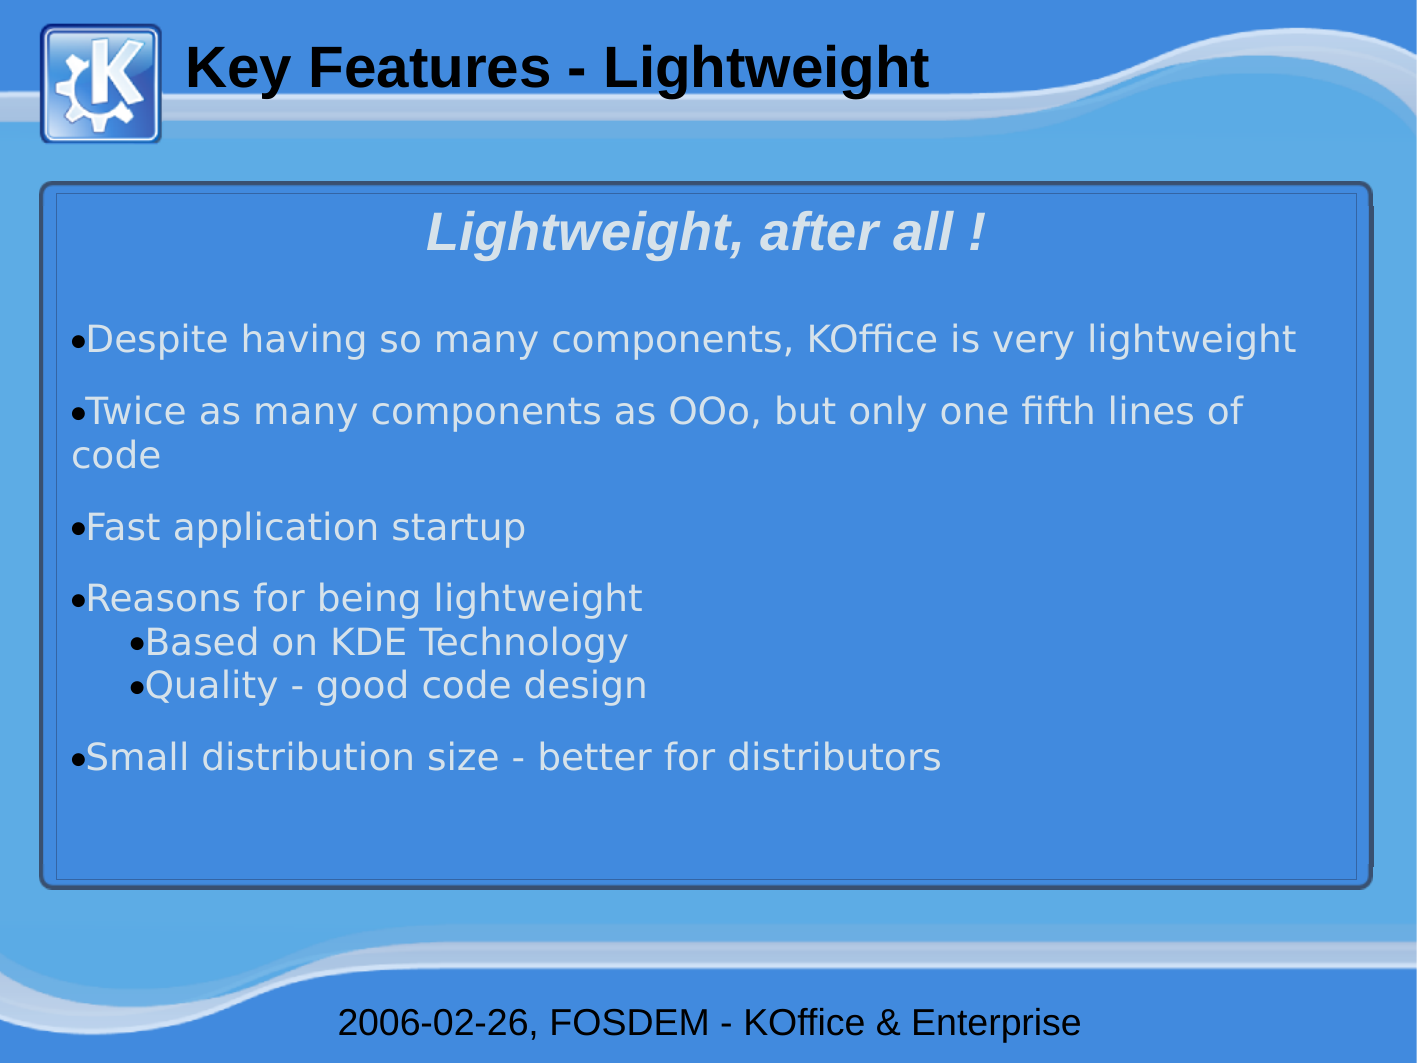

Key Features - Lightweight
Lightweight, after all !
Despite having so many components, KOffice is very lightweight
Twice as many components as OOo, but only one fifth lines of code
Fast application startup
Reasons for being lightweight
Based on KDE Technology
Quality - good code design
Small distribution size - better for distributors